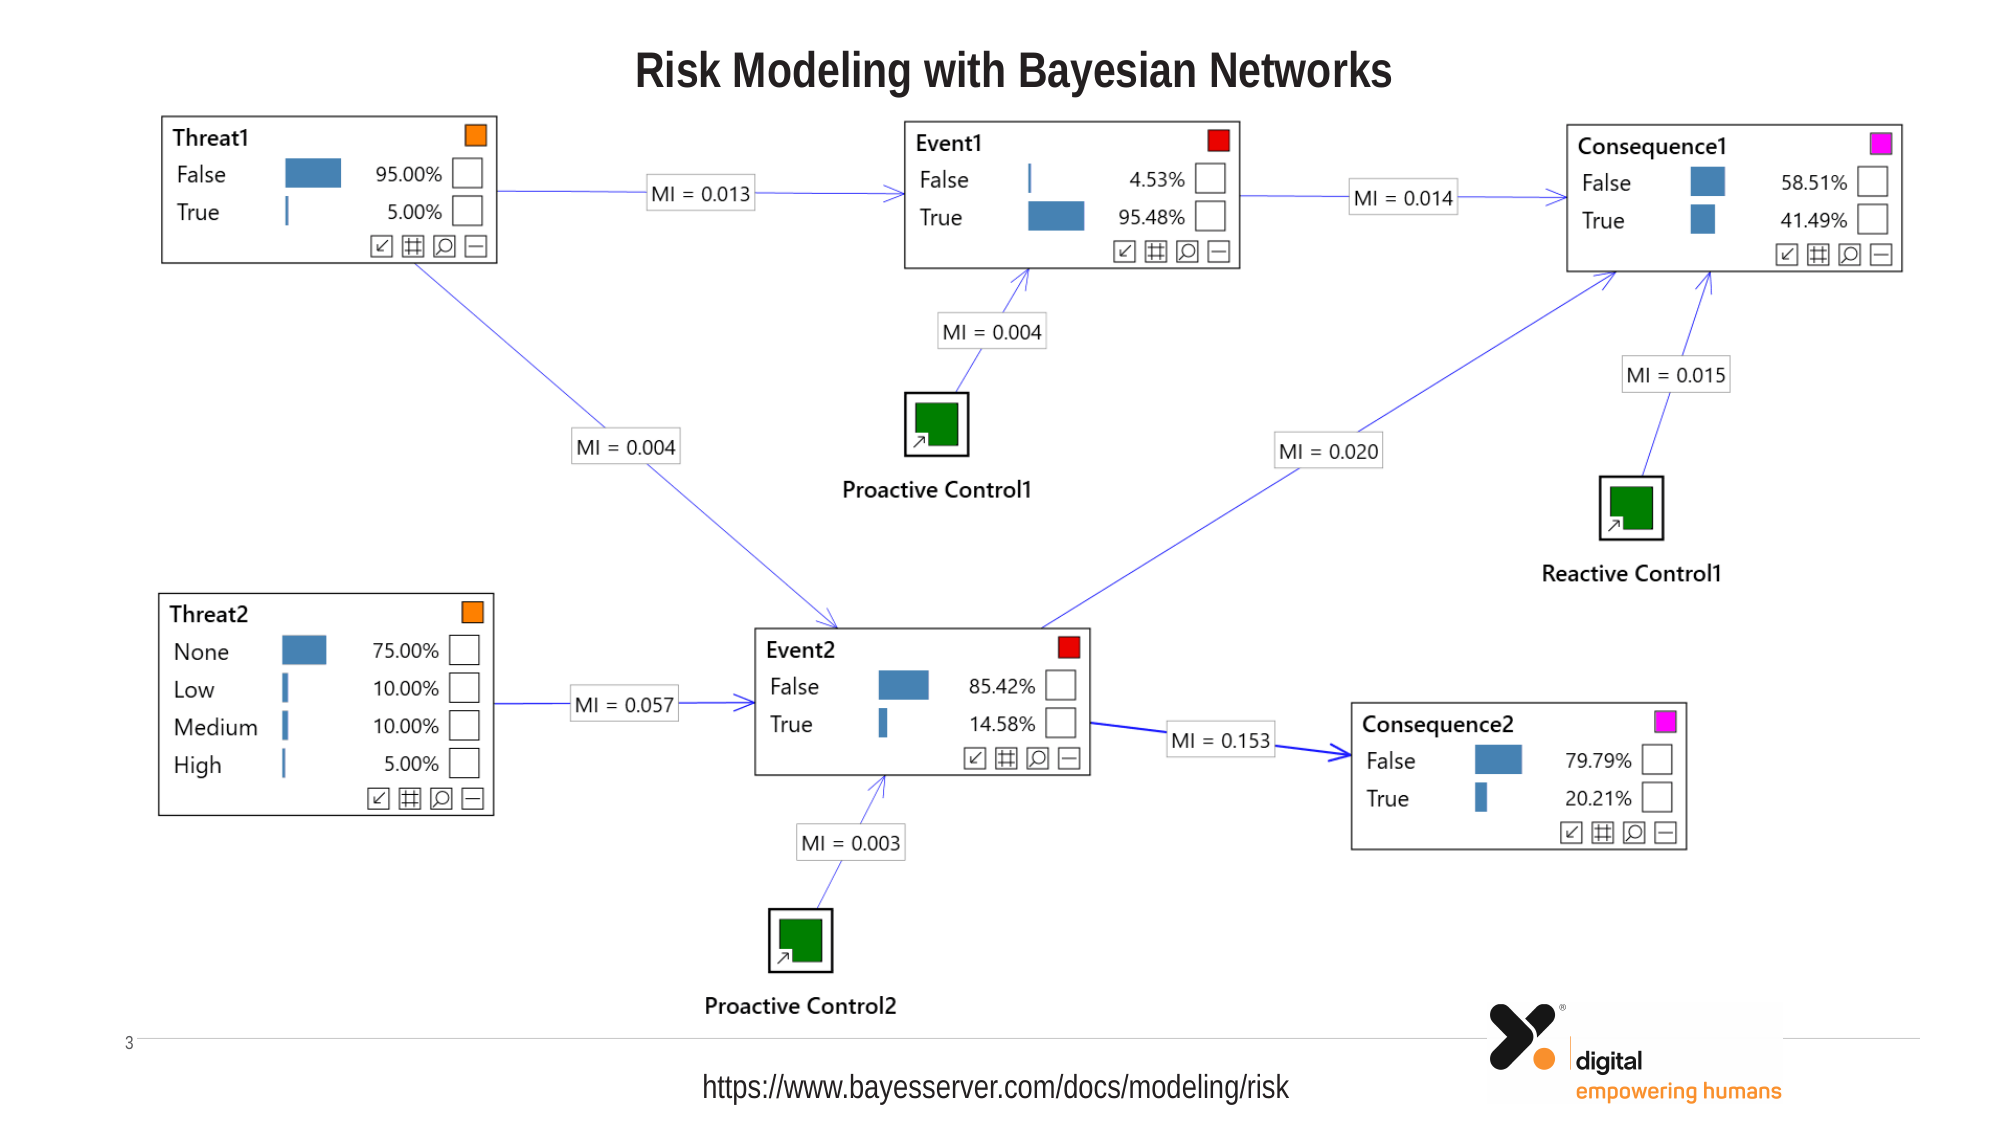

Risk Modeling with Bayesian Networks
#
3
https://www.bayesserver.com/docs/modeling/risk